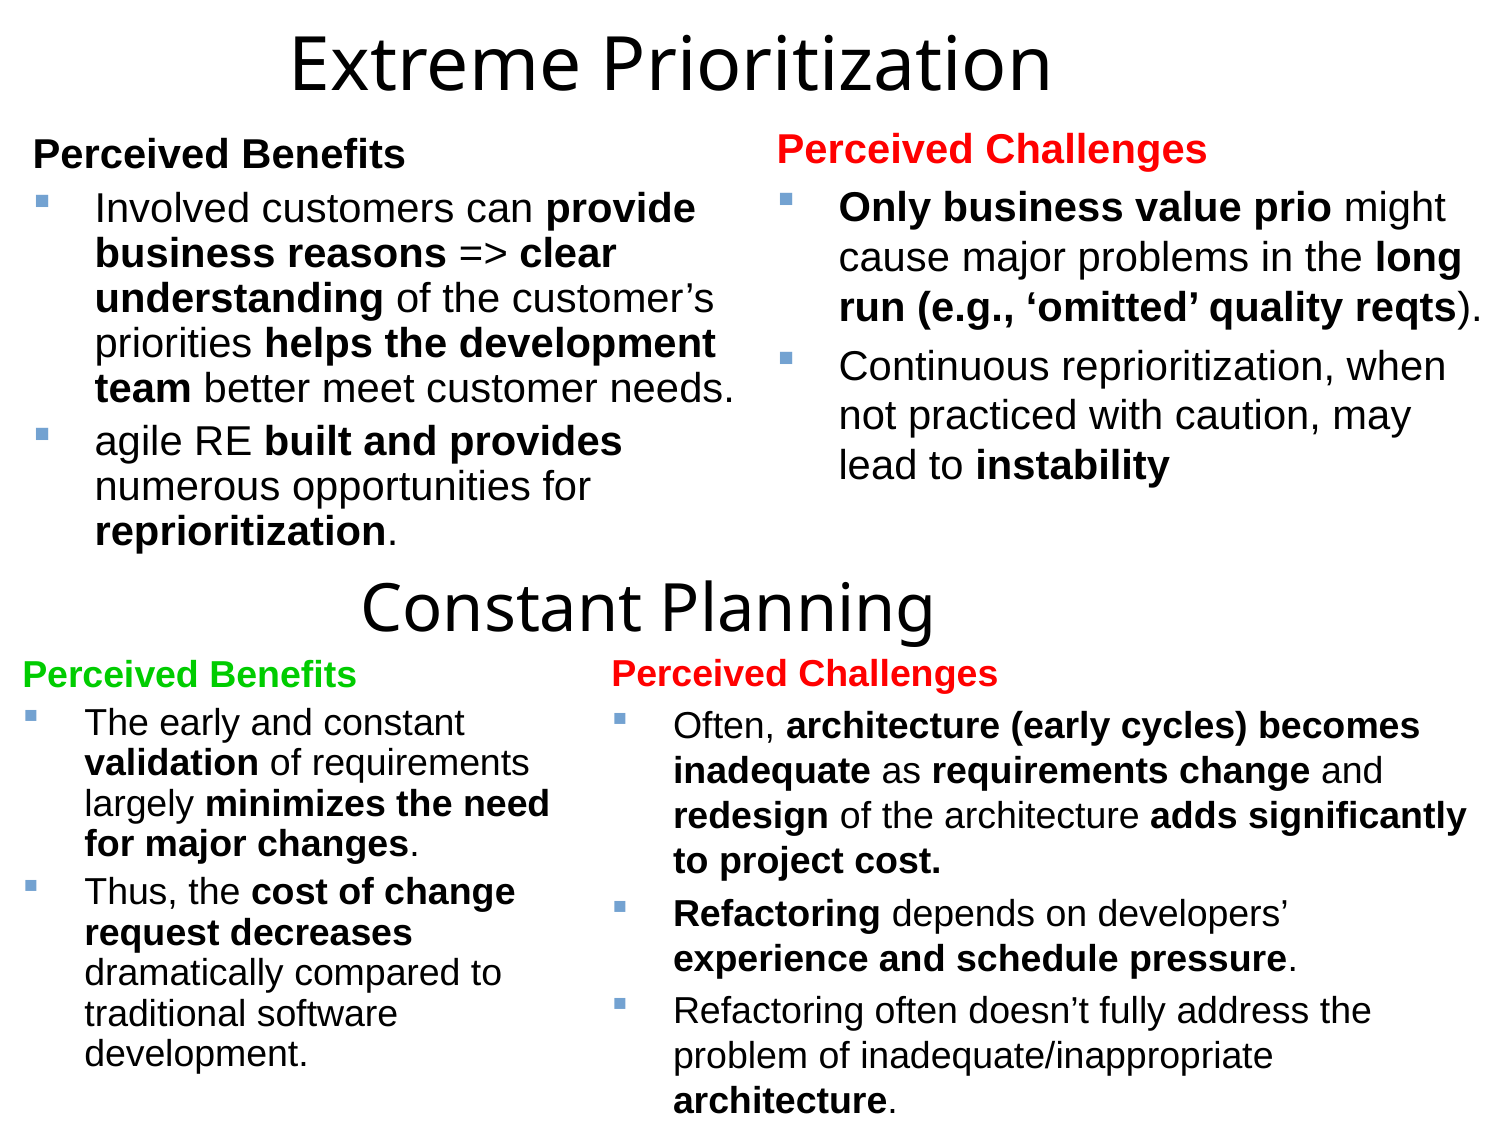

# Extreme Prioritization
Perceived Challenges
Only business value prio might cause major problems in the long run (e.g., ‘omitted’ quality reqts).
Continuous reprioritization, when not practiced with caution, may lead to instability
Perceived Benefits
Involved customers can provide business reasons => clear understanding of the customer’s priorities helps the development team better meet customer needs.
agile RE built and provides numerous opportunities for reprioritization.
Constant Planning
Perceived Challenges
Often, architecture (early cycles) becomes inadequate as requirements change and redesign of the architecture adds significantly to project cost.
Refactoring depends on developers’ experience and schedule pressure.
Refactoring often doesn’t fully address the problem of inadequate/inappropriate architecture.
Perceived Benefits
The early and constant validation of requirements largely minimizes the need for major changes.
Thus, the cost of change request decreases dramatically compared to traditional software development.